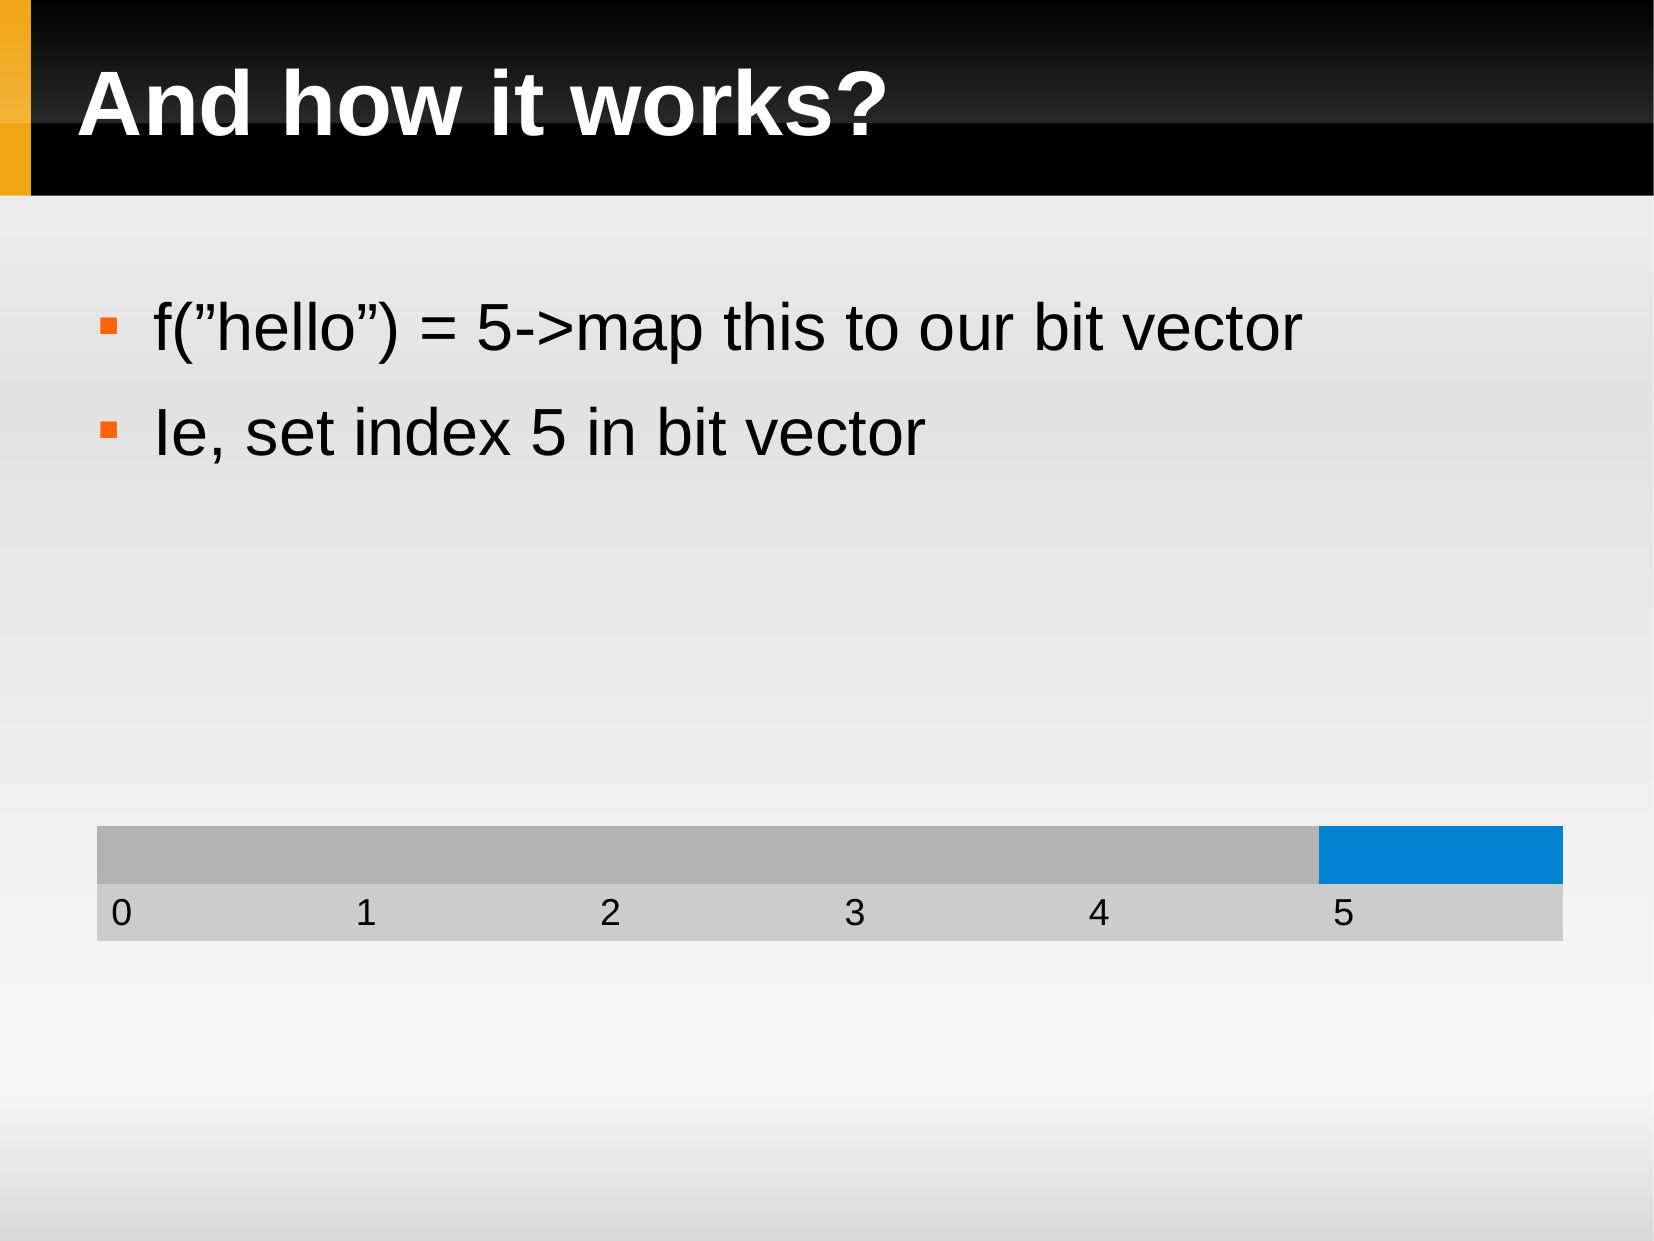

# And how it works?
f(”hello”) = 5->map this to our bit vector
Ie, set index 5 in bit vector
| | | | | | |
| --- | --- | --- | --- | --- | --- |
| 0 | 1 | 2 | 3 | 4 | 5 |